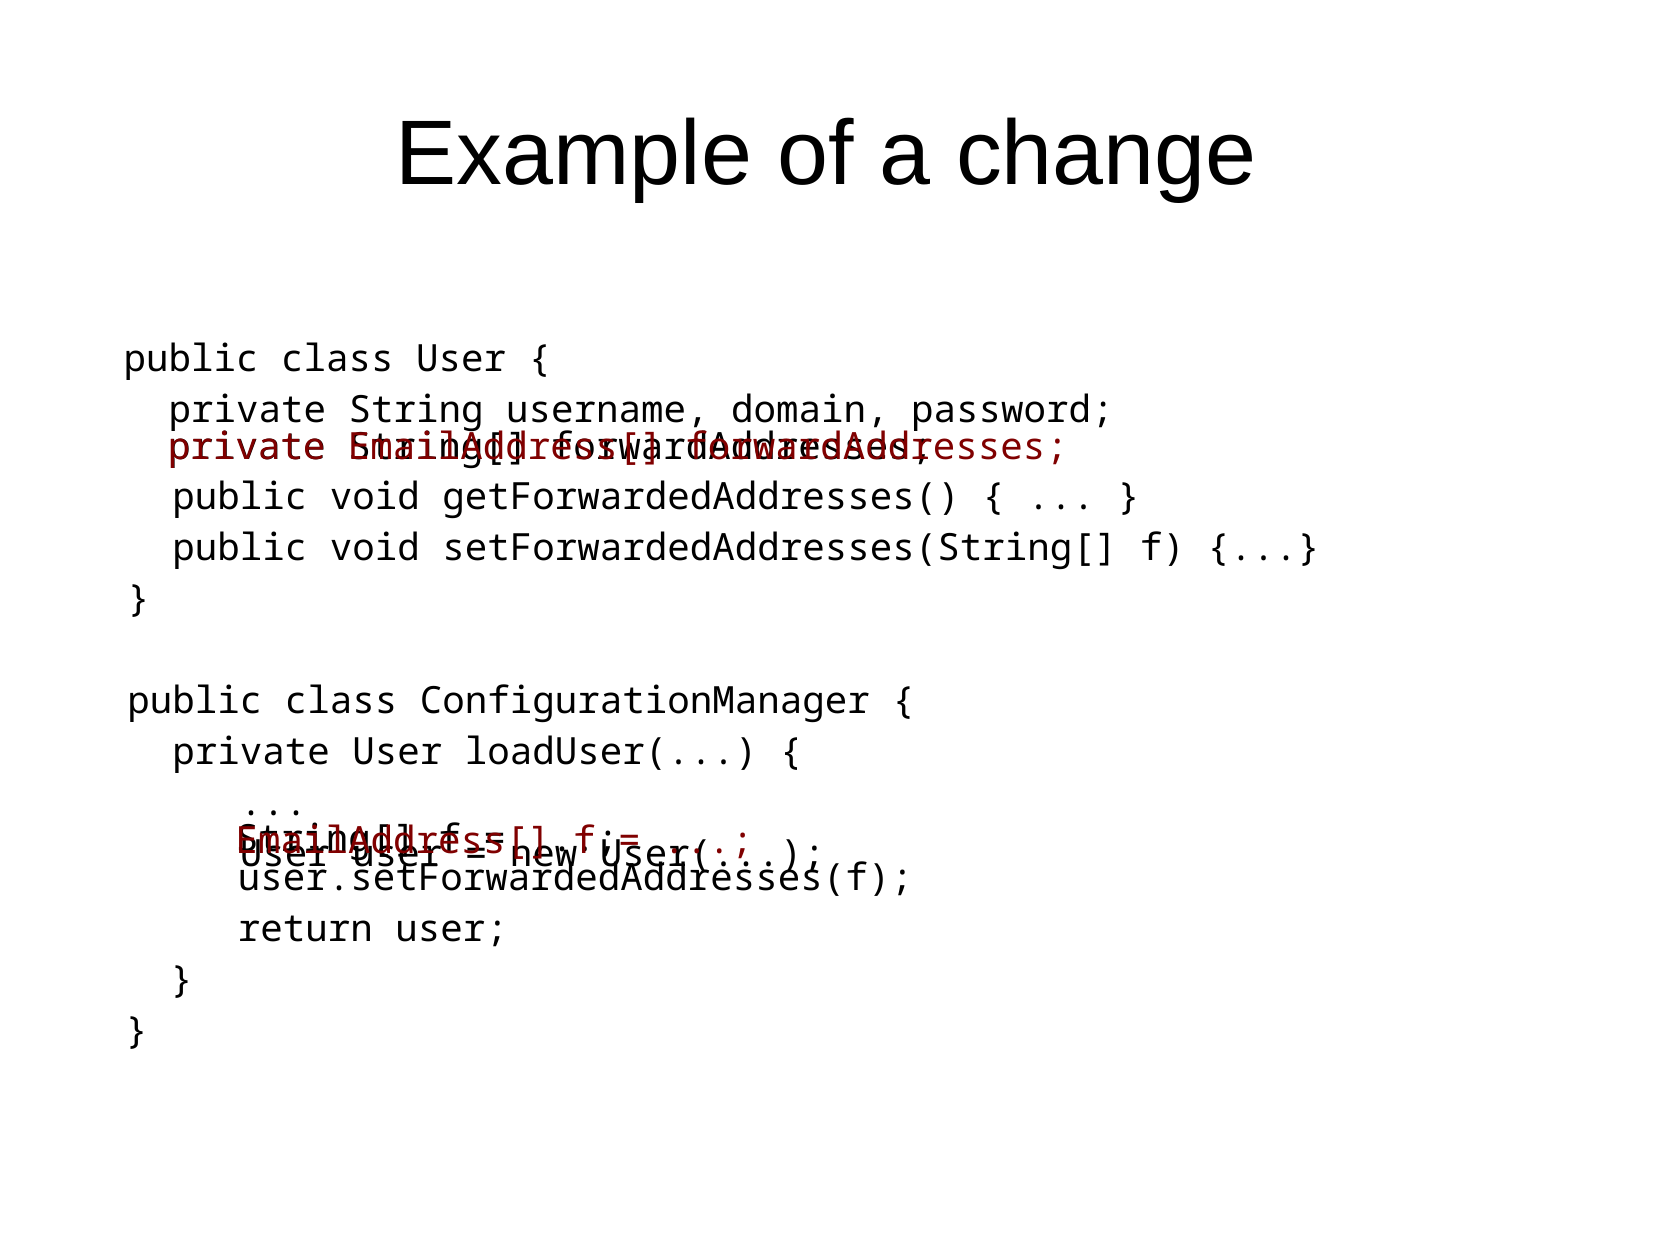

# Example of a change
public class User {
 private String username, domain, password;
private EmailAddress[] forwardAddresses;
 private String[] forwardAddresses;
 public void getForwardedAddresses() { ... }
 public void setForwardedAddresses(String[] f) {...}
}
public class ConfigurationManager {
 private User loadUser(...) {
 ...
 User user = new User(...);
 String[] f = ...;
EmailAddress[] f = ...;
 user.setForwardedAddresses(f);
 return user;
 }
}